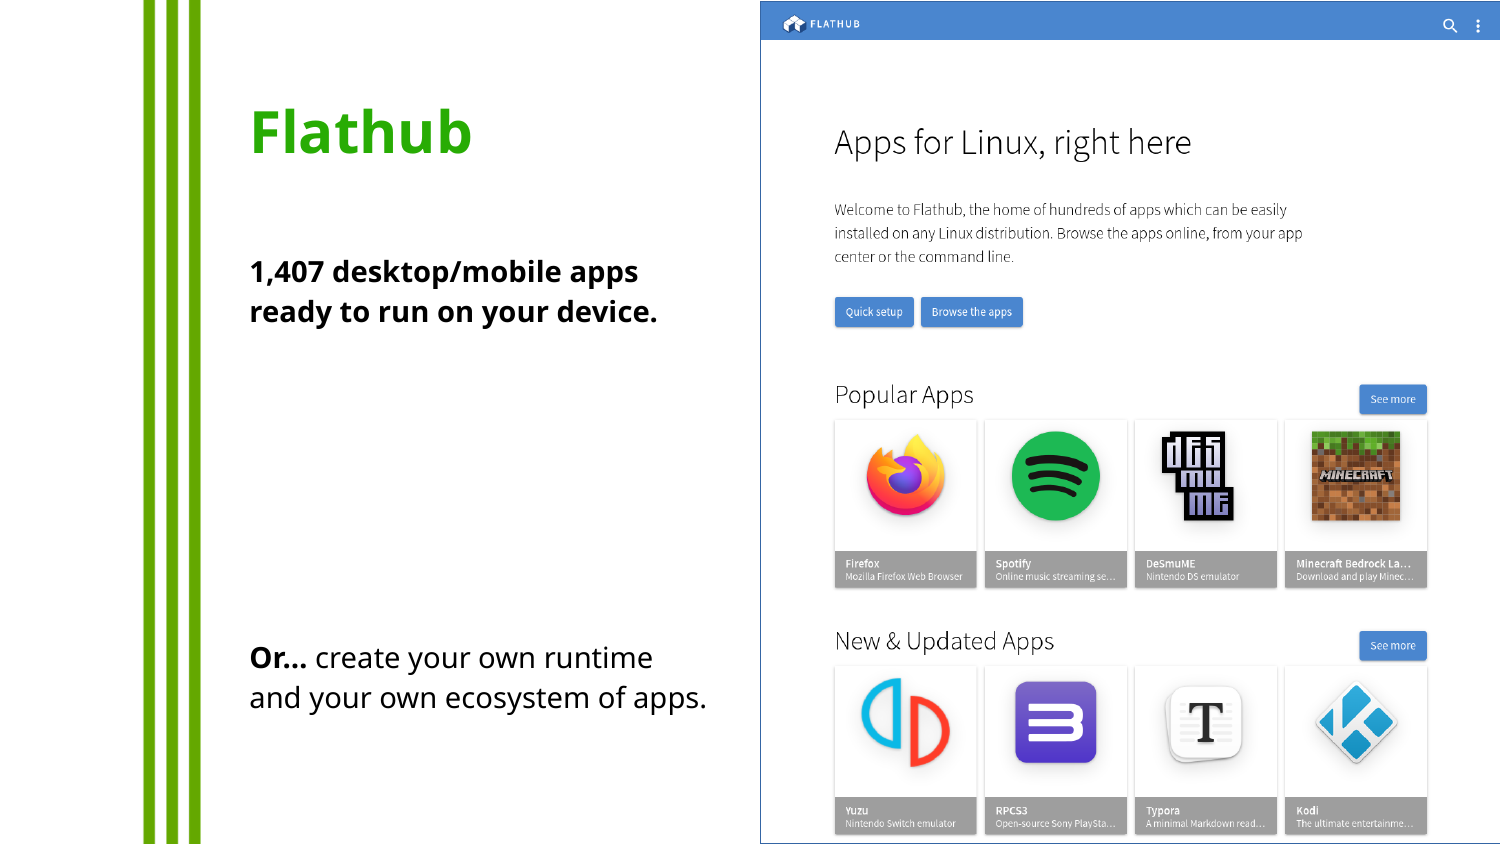

# Flathub
1,407 desktop/mobile apps ready to run on your device.
Or… create your own runtime and your own ecosystem of apps.